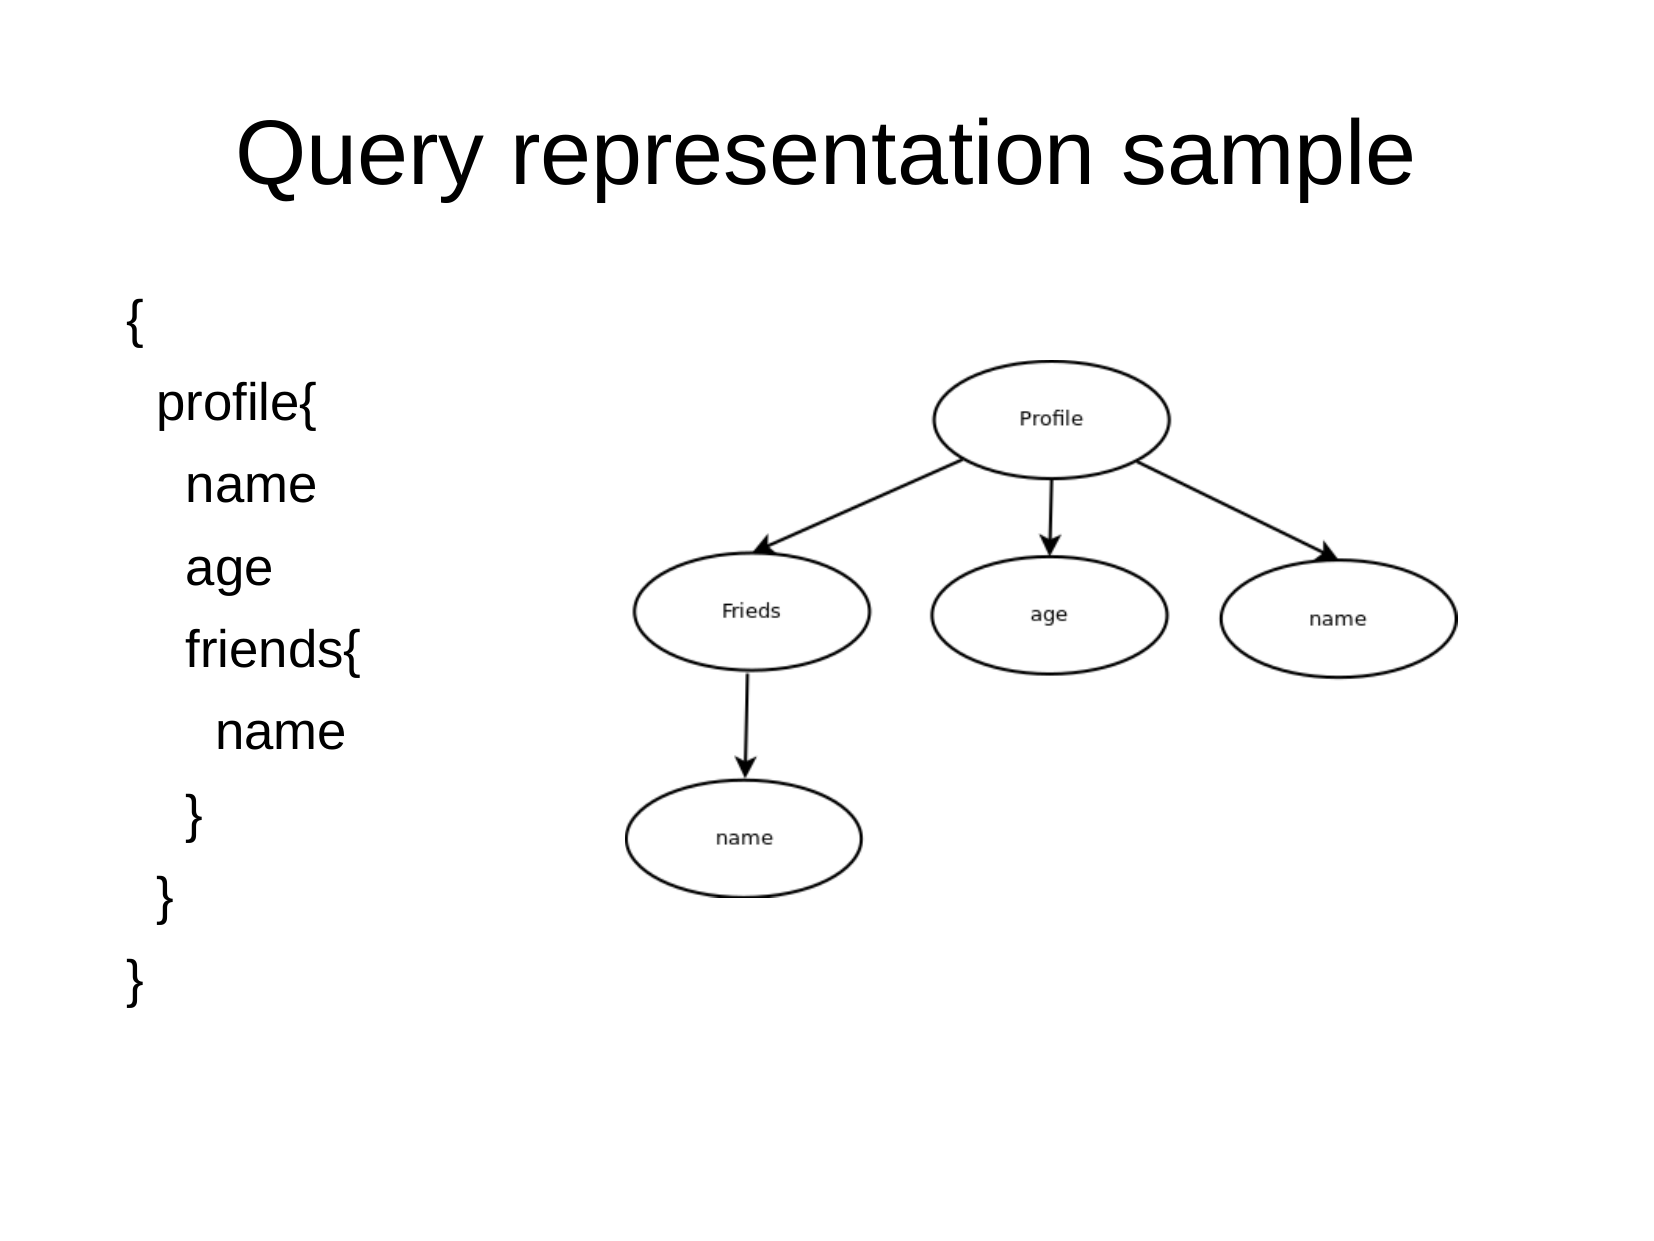

# Query representation sample
 {
 profile{
 name
 age
 friends{
 name
 }
 }
 }